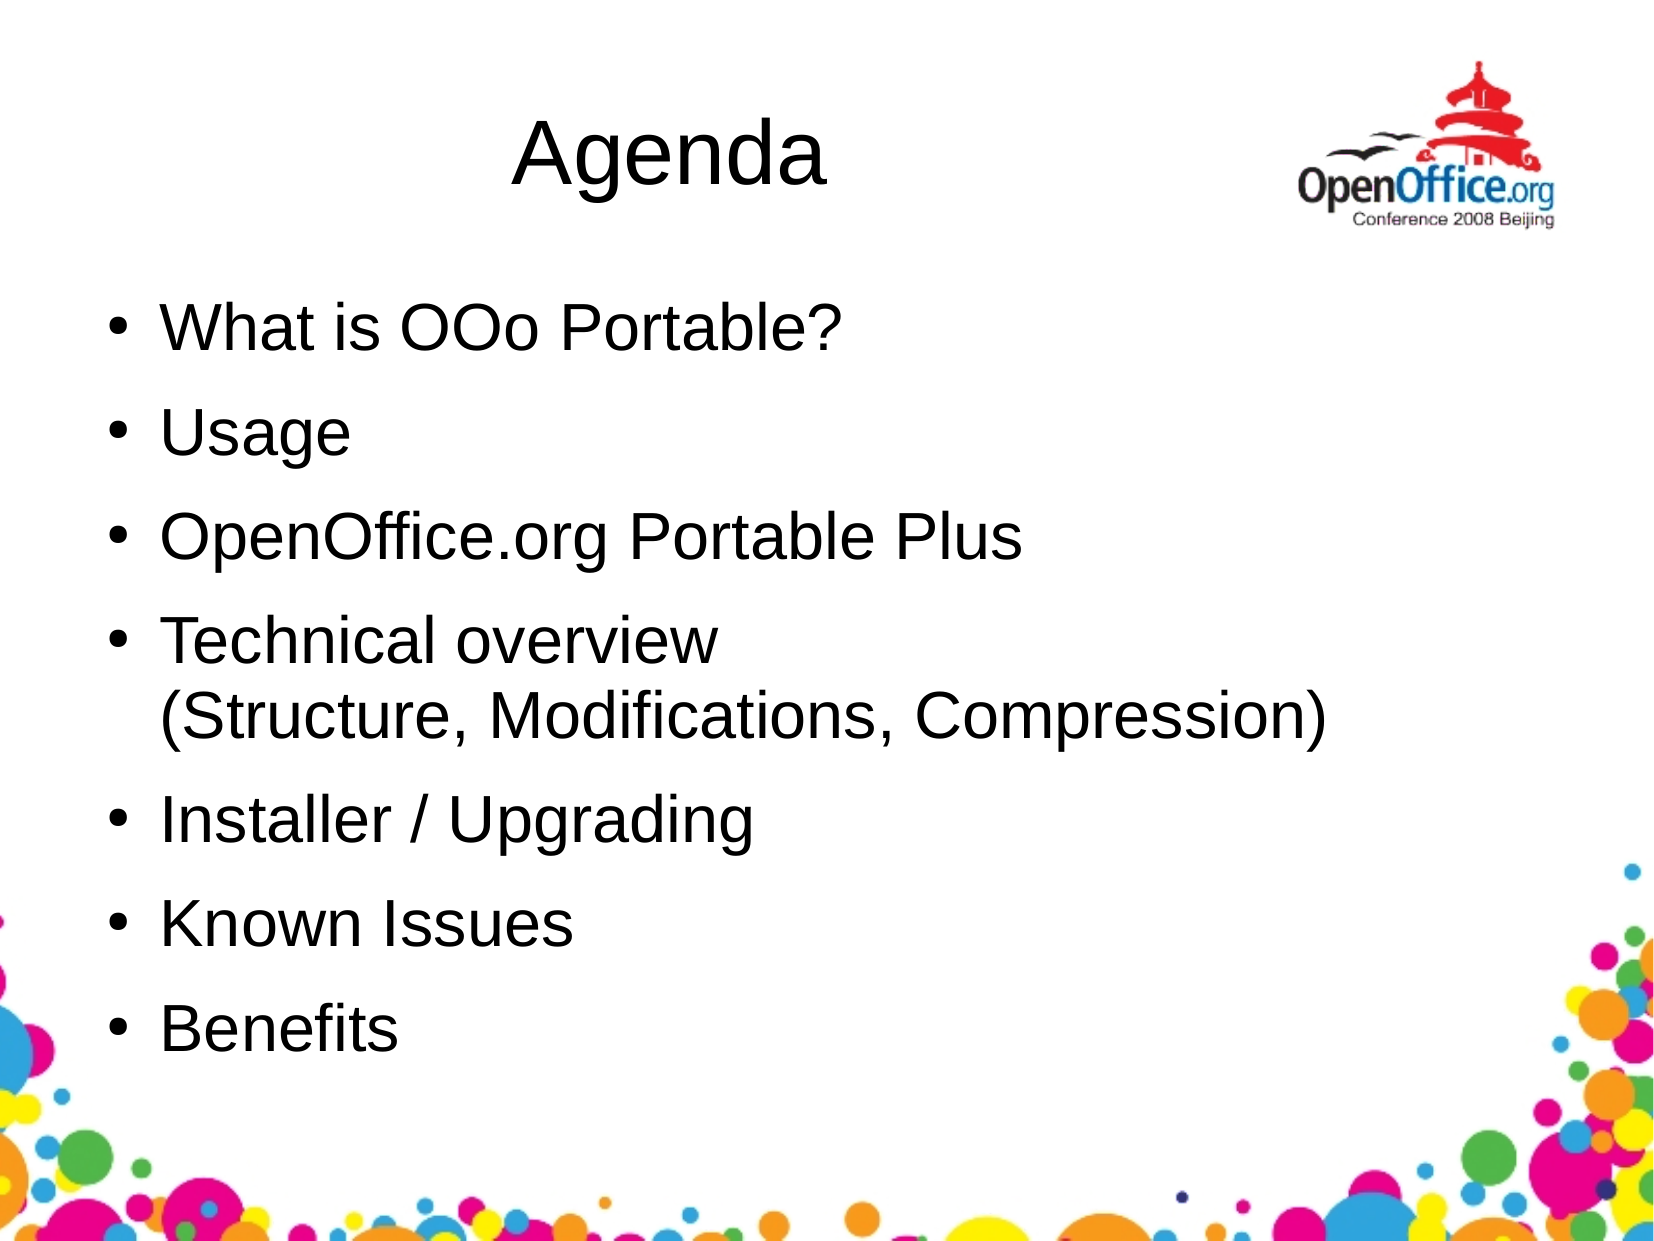

# Agenda
What is OOo Portable?
Usage
OpenOffice.org Portable Plus
Technical overview
(Structure, Modifications, Compression)
Installer / Upgrading
Known Issues
Benefits